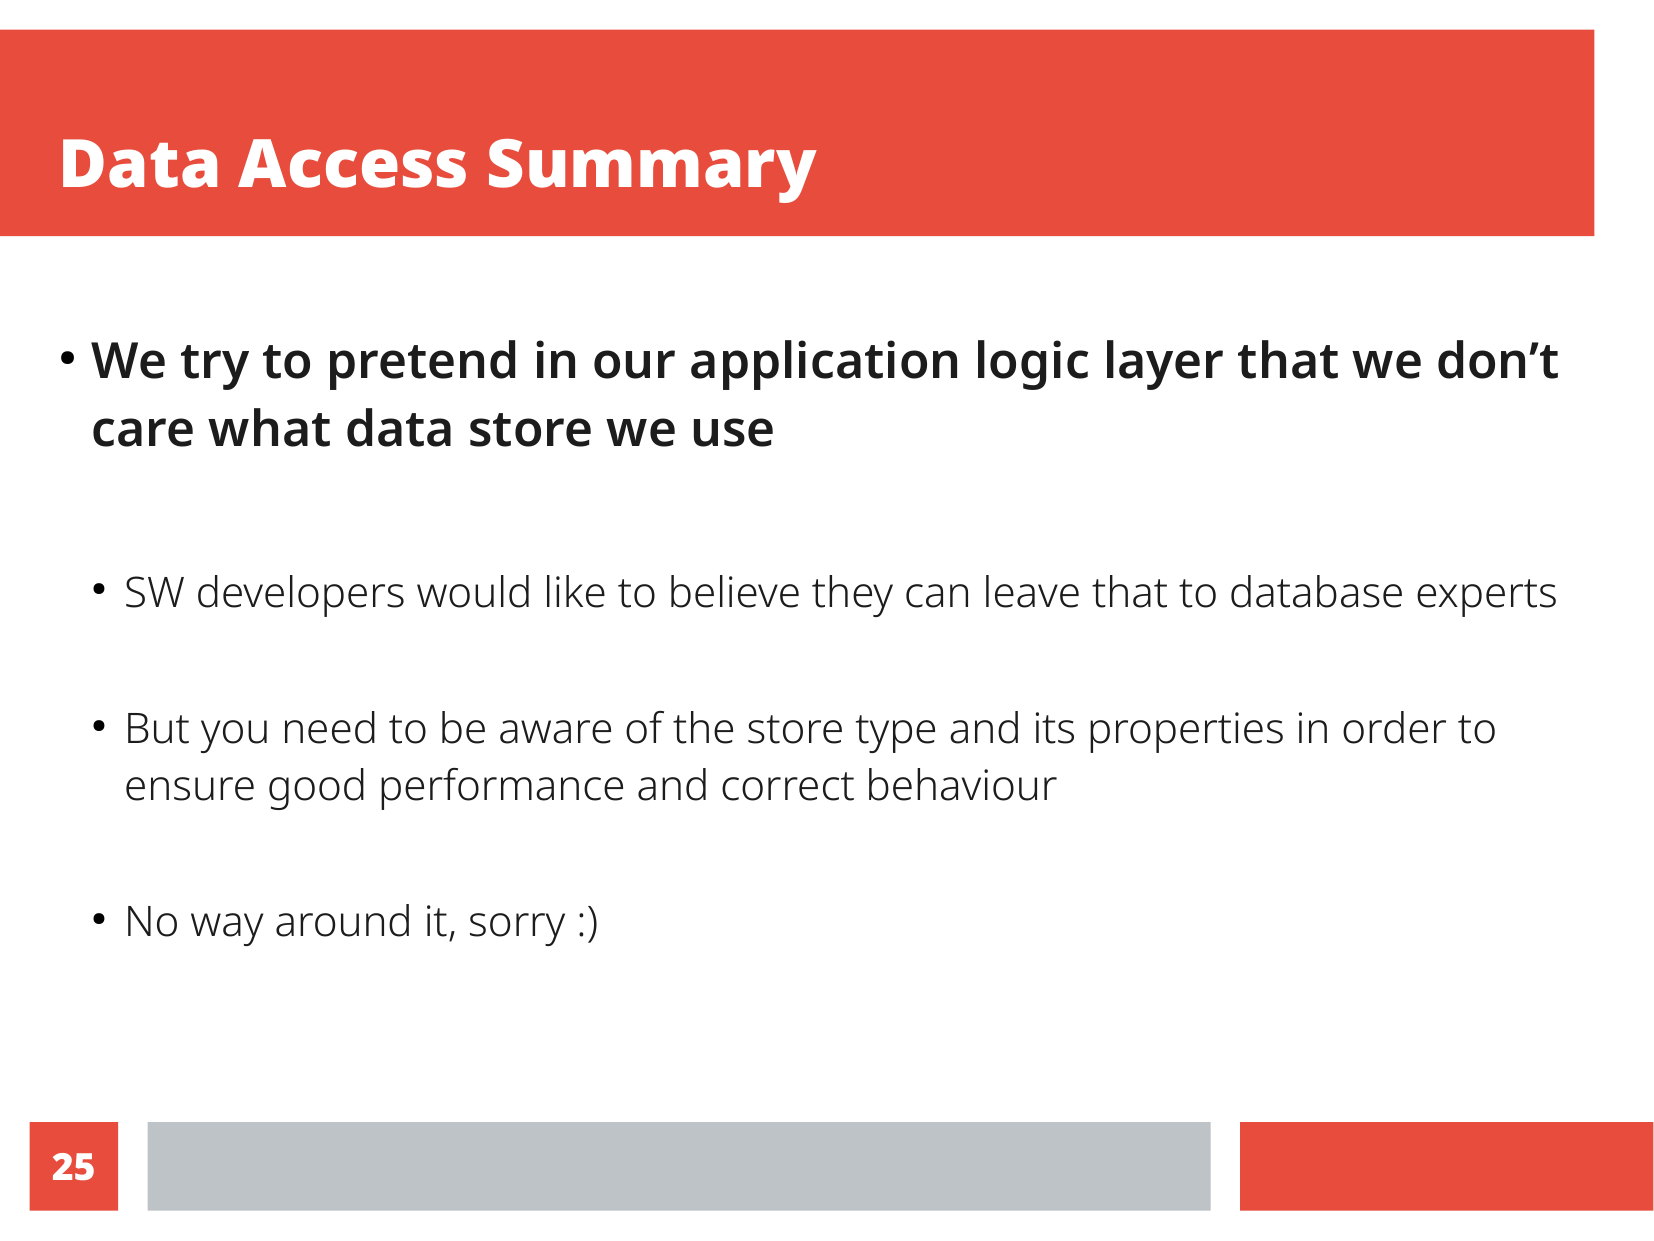

# Data Access Summary
We try to pretend in our application logic layer that we don’t care what data store we use
SW developers would like to believe they can leave that to database experts
But you need to be aware of the store type and its properties in order to ensure good performance and correct behaviour
No way around it, sorry :)
25